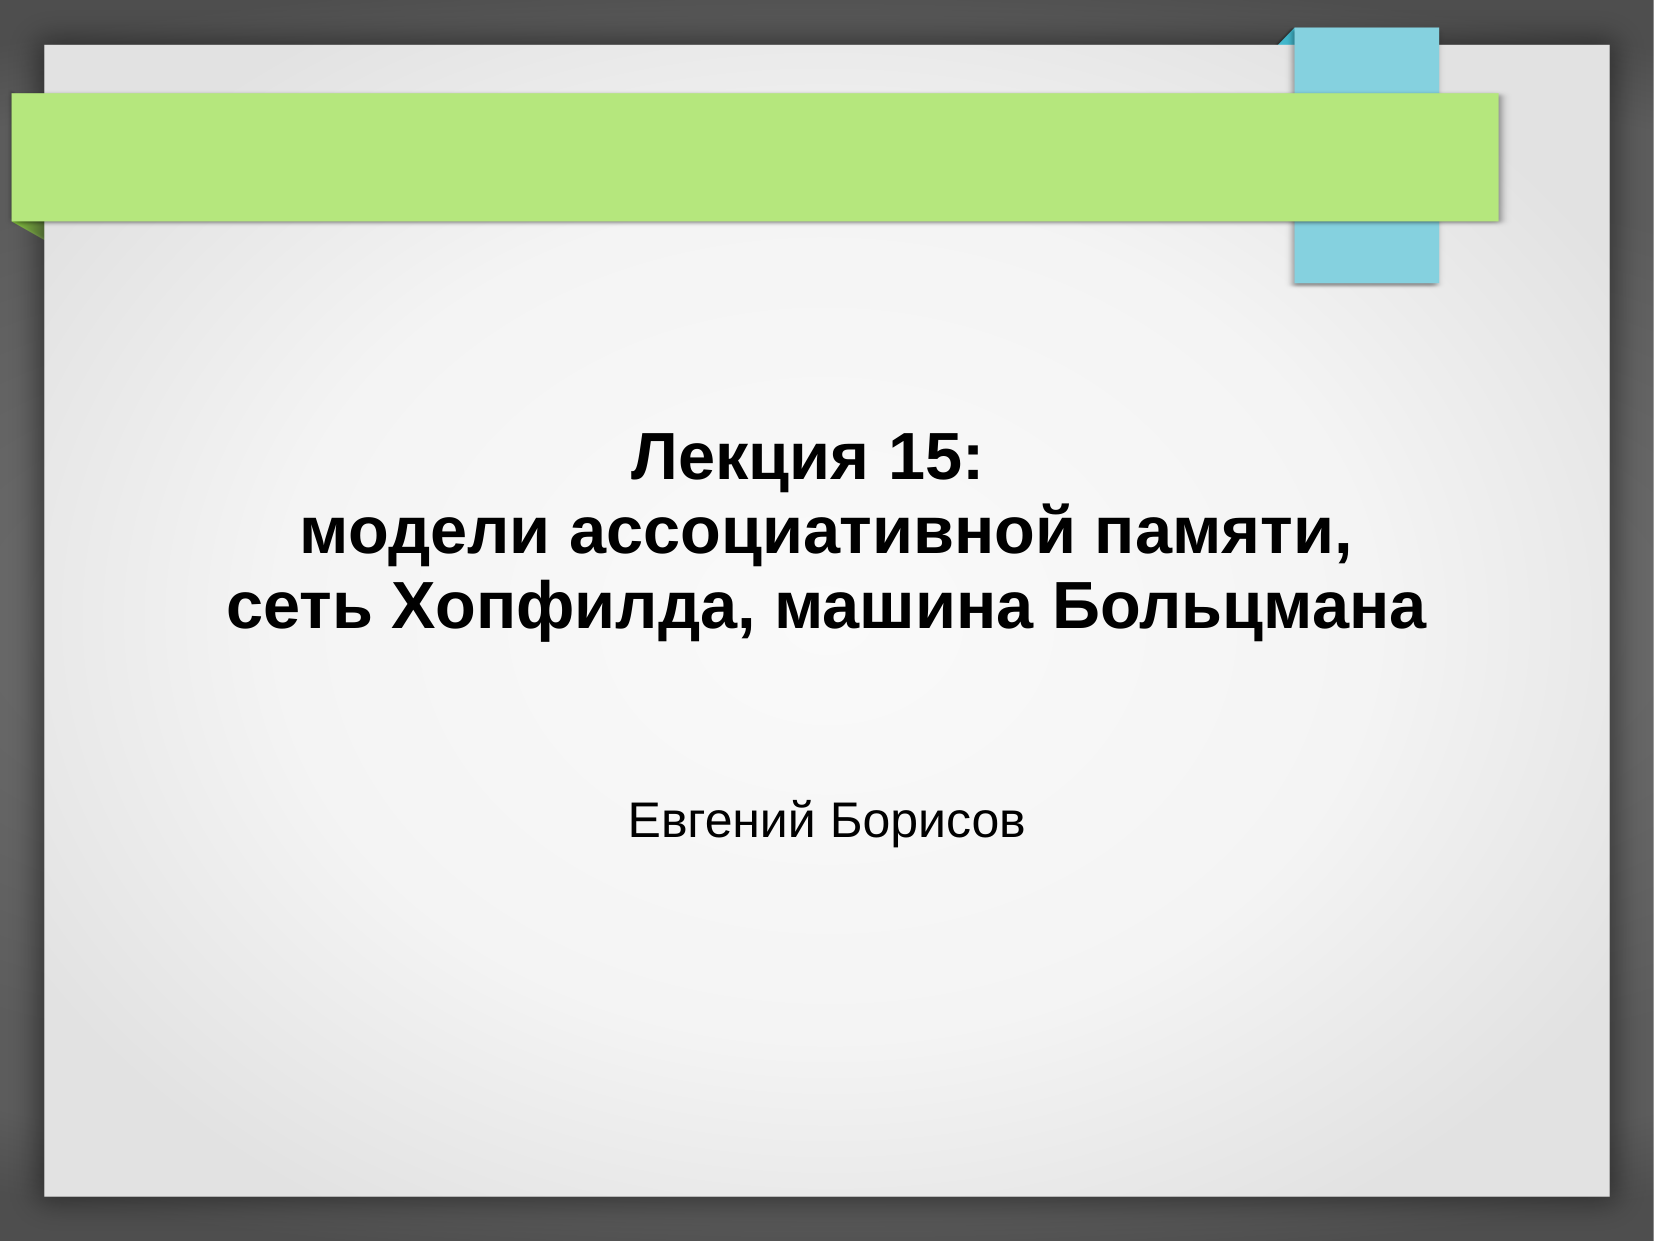

# Лекция 15:
модели ассоциативной памяти,
сеть Хопфилда, машина Больцмана
Евгений Борисов